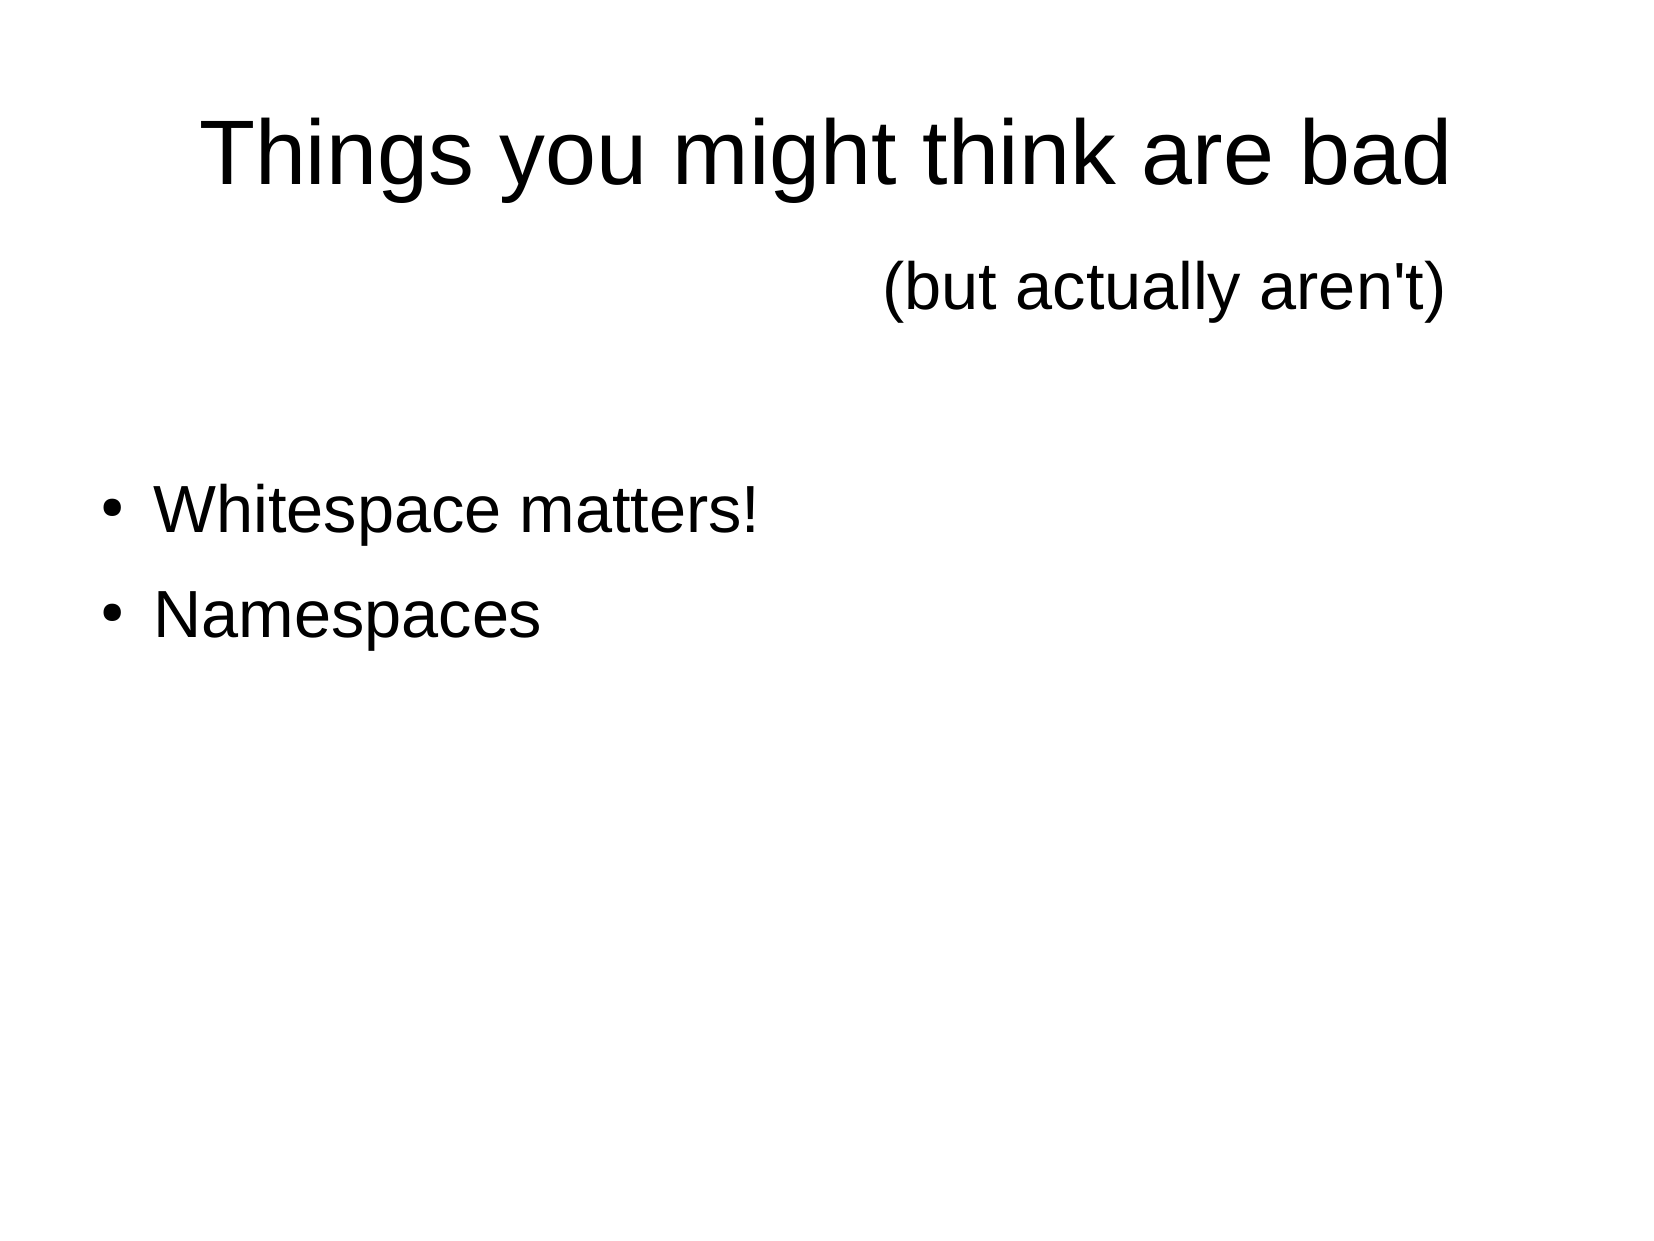

# Things you might think are bad
(but actually aren't)
Whitespace matters!
Namespaces